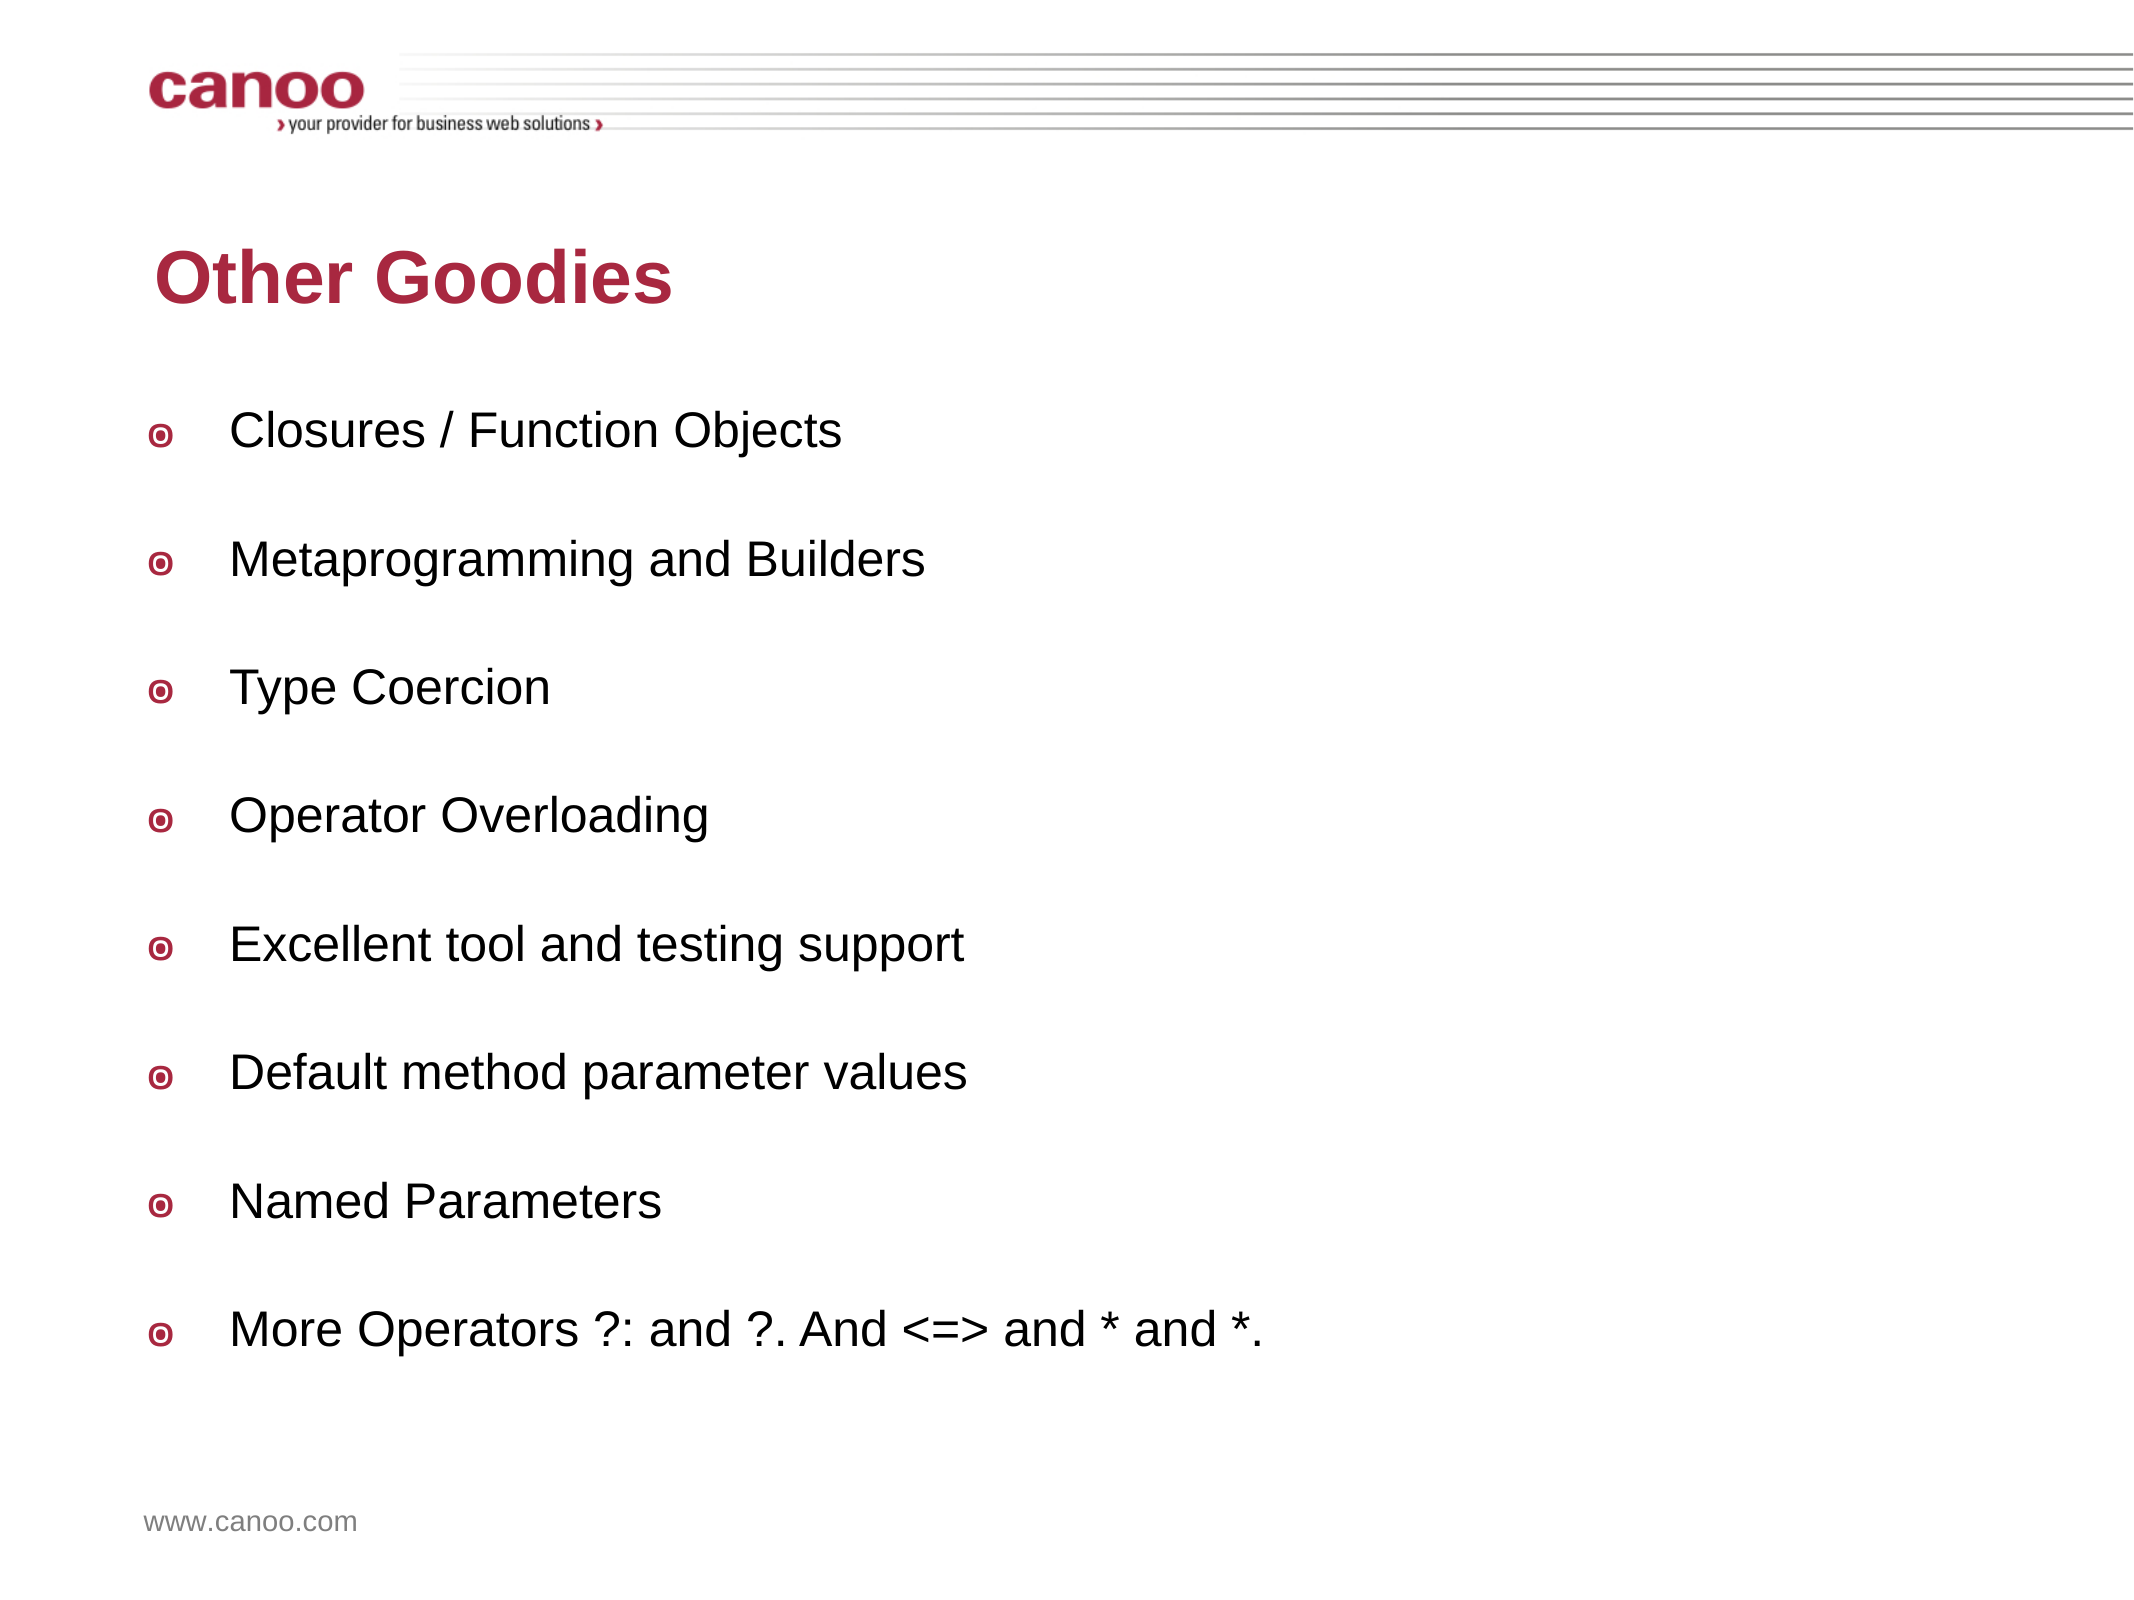

# Other Goodies
Closures / Function Objects
Metaprogramming and Builders
Type Coercion
Operator Overloading
Excellent tool and testing support
Default method parameter values
Named Parameters
More Operators ?: and ?. And <=> and * and *.